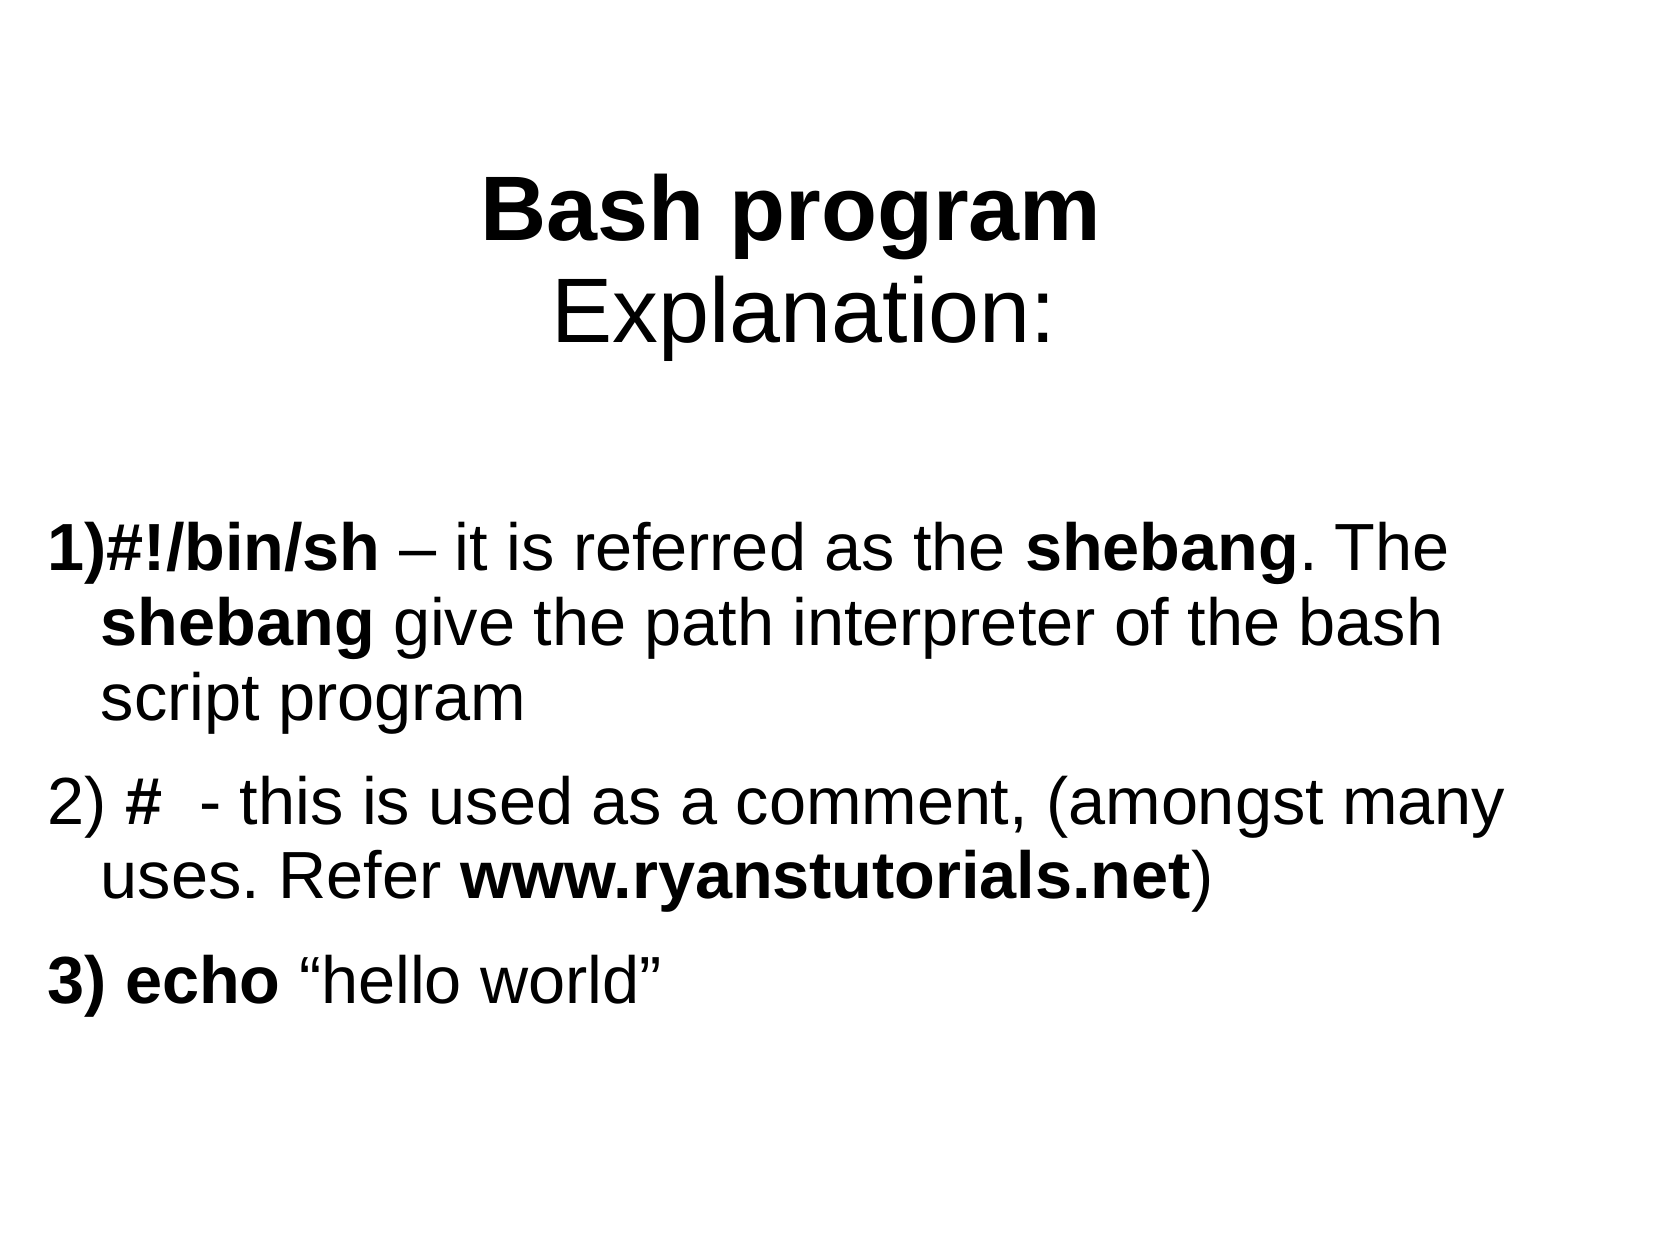

# Bash program Explanation:
#!/bin/sh – it is referred as the shebang. The shebang give the path interpreter of the bash script program
 # - this is used as a comment, (amongst many uses. Refer www.ryanstutorials.net)
 echo “hello world”